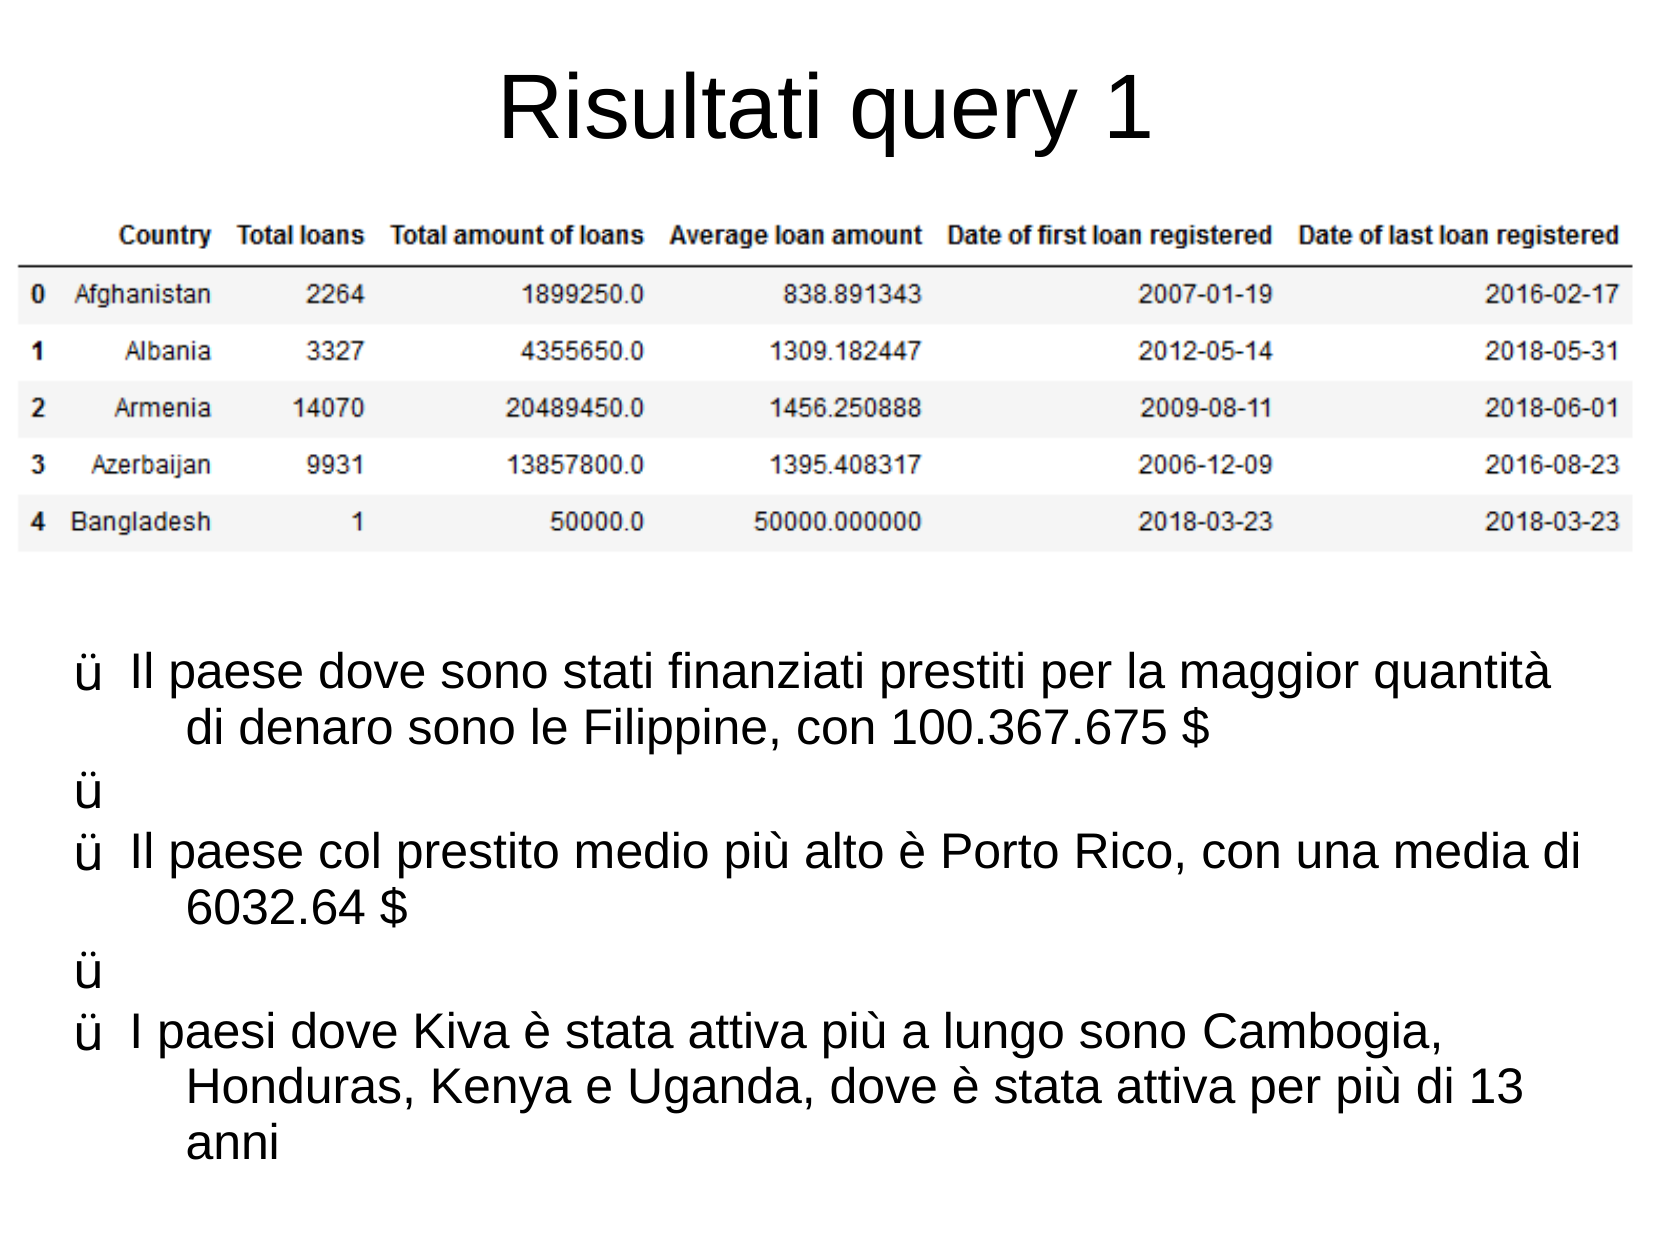

Risultati query 1
Il paese dove sono stati finanziati prestiti per la maggior quantità di denaro sono le Filippine, con 100.367.675 $
Il paese col prestito medio più alto è Porto Rico, con una media di 6032.64 $
I paesi dove Kiva è stata attiva più a lungo sono Cambogia, Honduras, Kenya e Uganda, dove è stata attiva per più di 13 anni